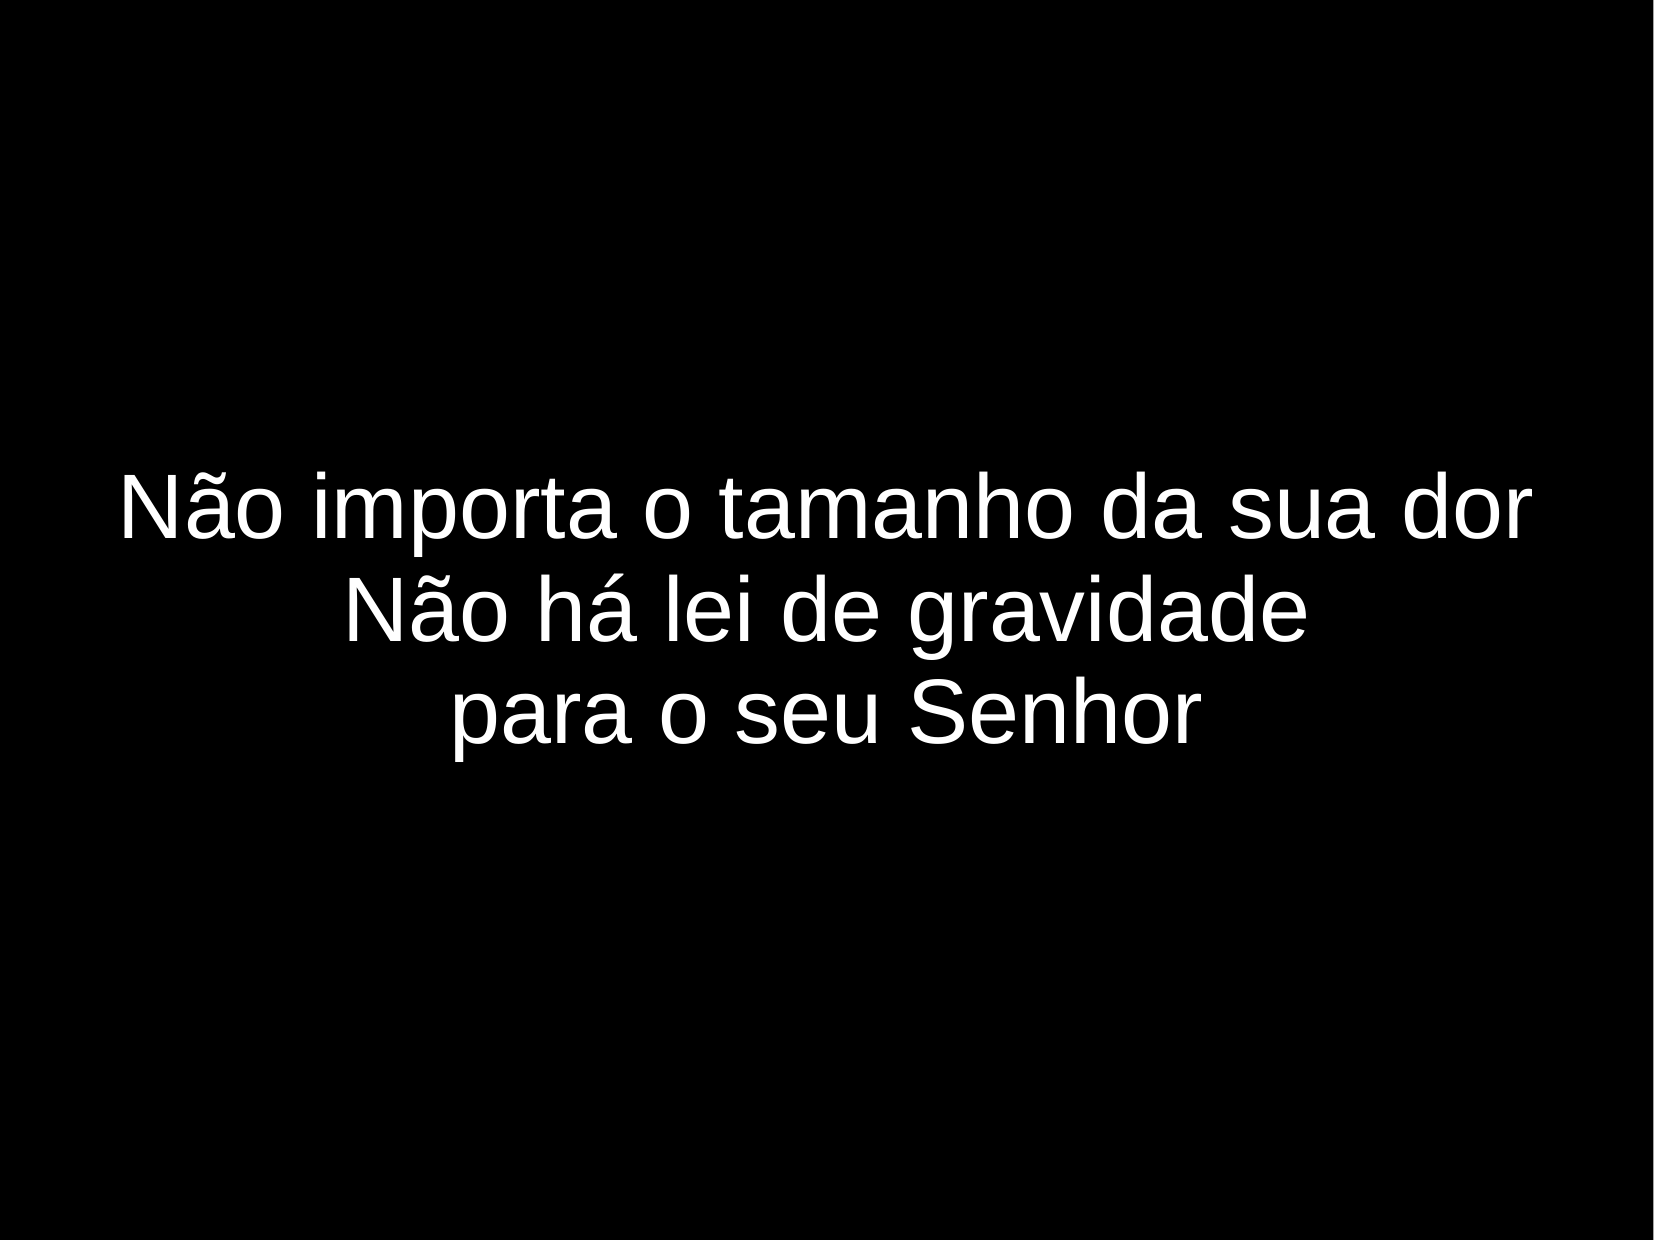

# Não importa o tamanho da sua dor
Não há lei de gravidade
para o seu Senhor